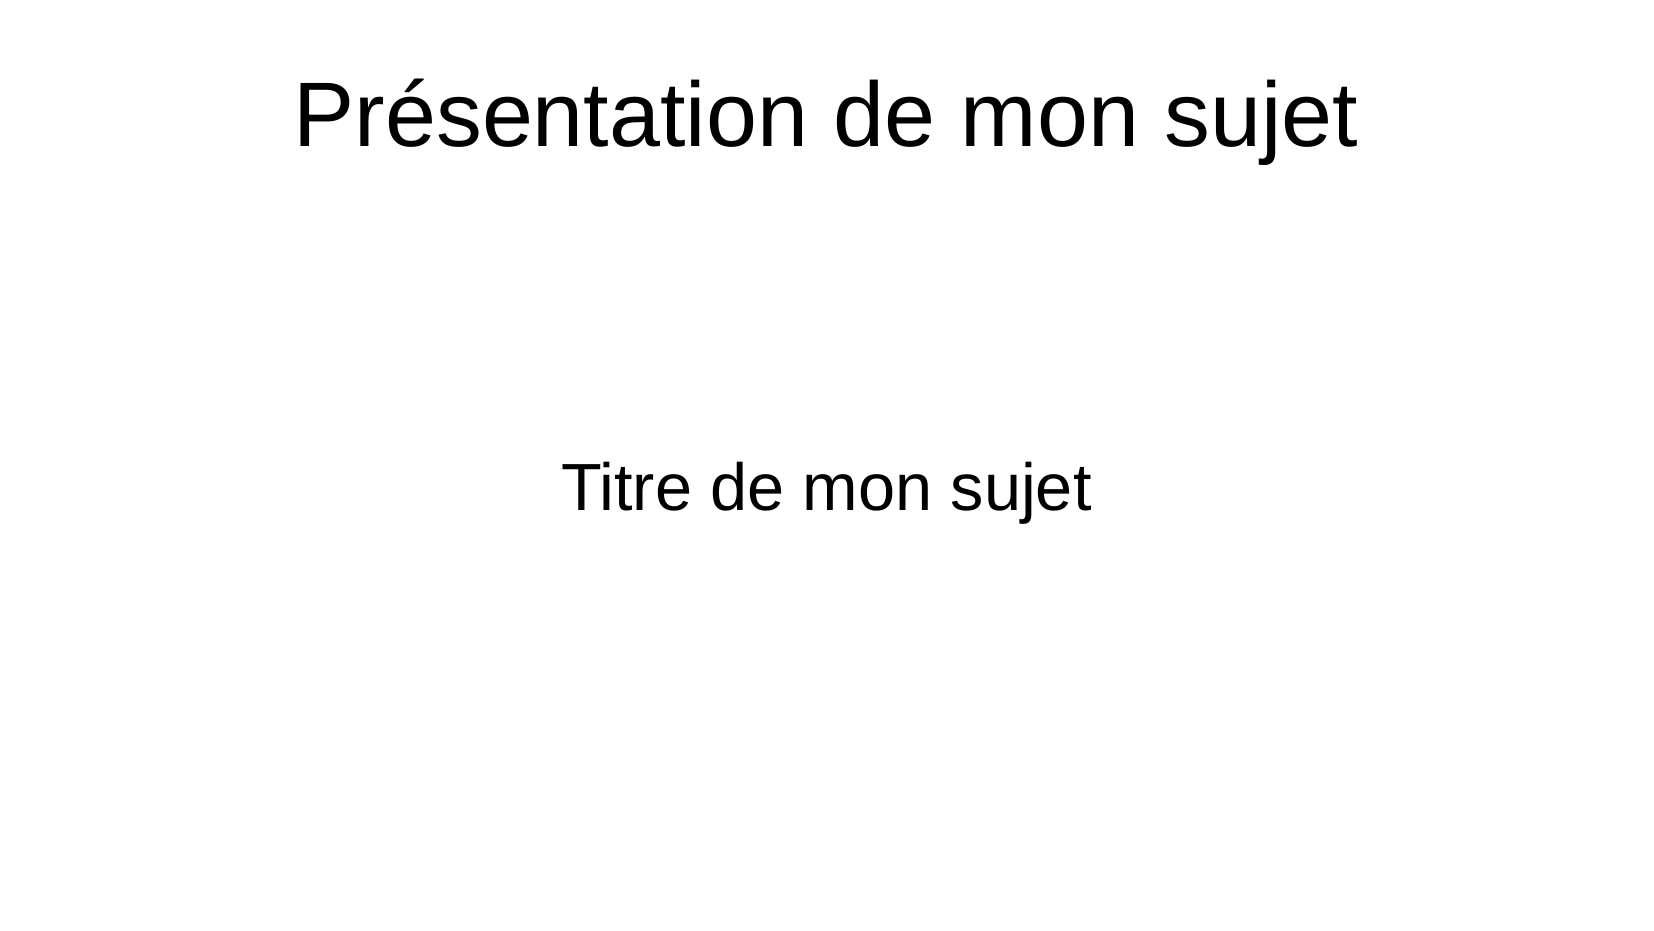

# Présentation de mon sujet
Titre de mon sujet